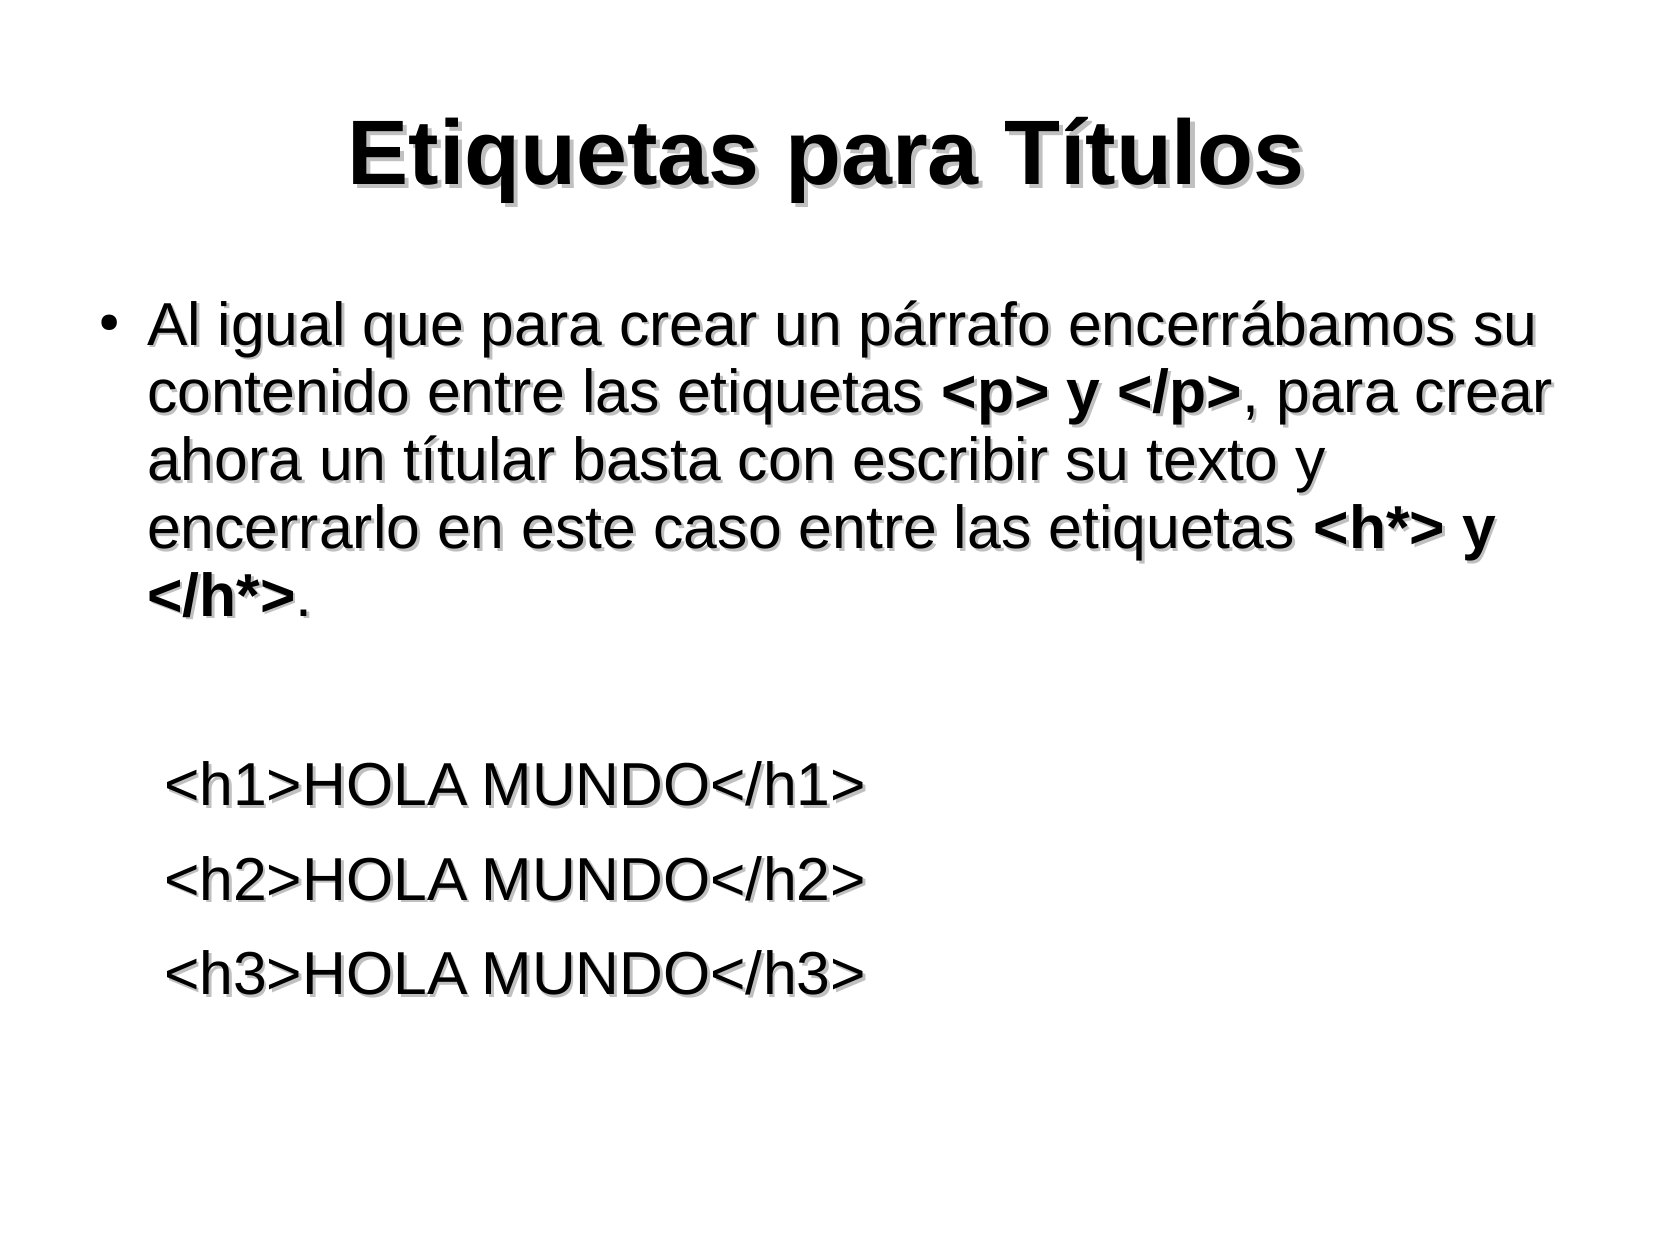

# Etiquetas para Títulos
Al igual que para crear un párrafo encerrábamos su contenido entre las etiquetas <p> y </p>, para crear ahora un títular basta con escribir su texto y encerrarlo en este caso entre las etiquetas <h*> y </h*>.
 <h1>HOLA MUNDO</h1>
 <h2>HOLA MUNDO</h2>
 <h3>HOLA MUNDO</h3>